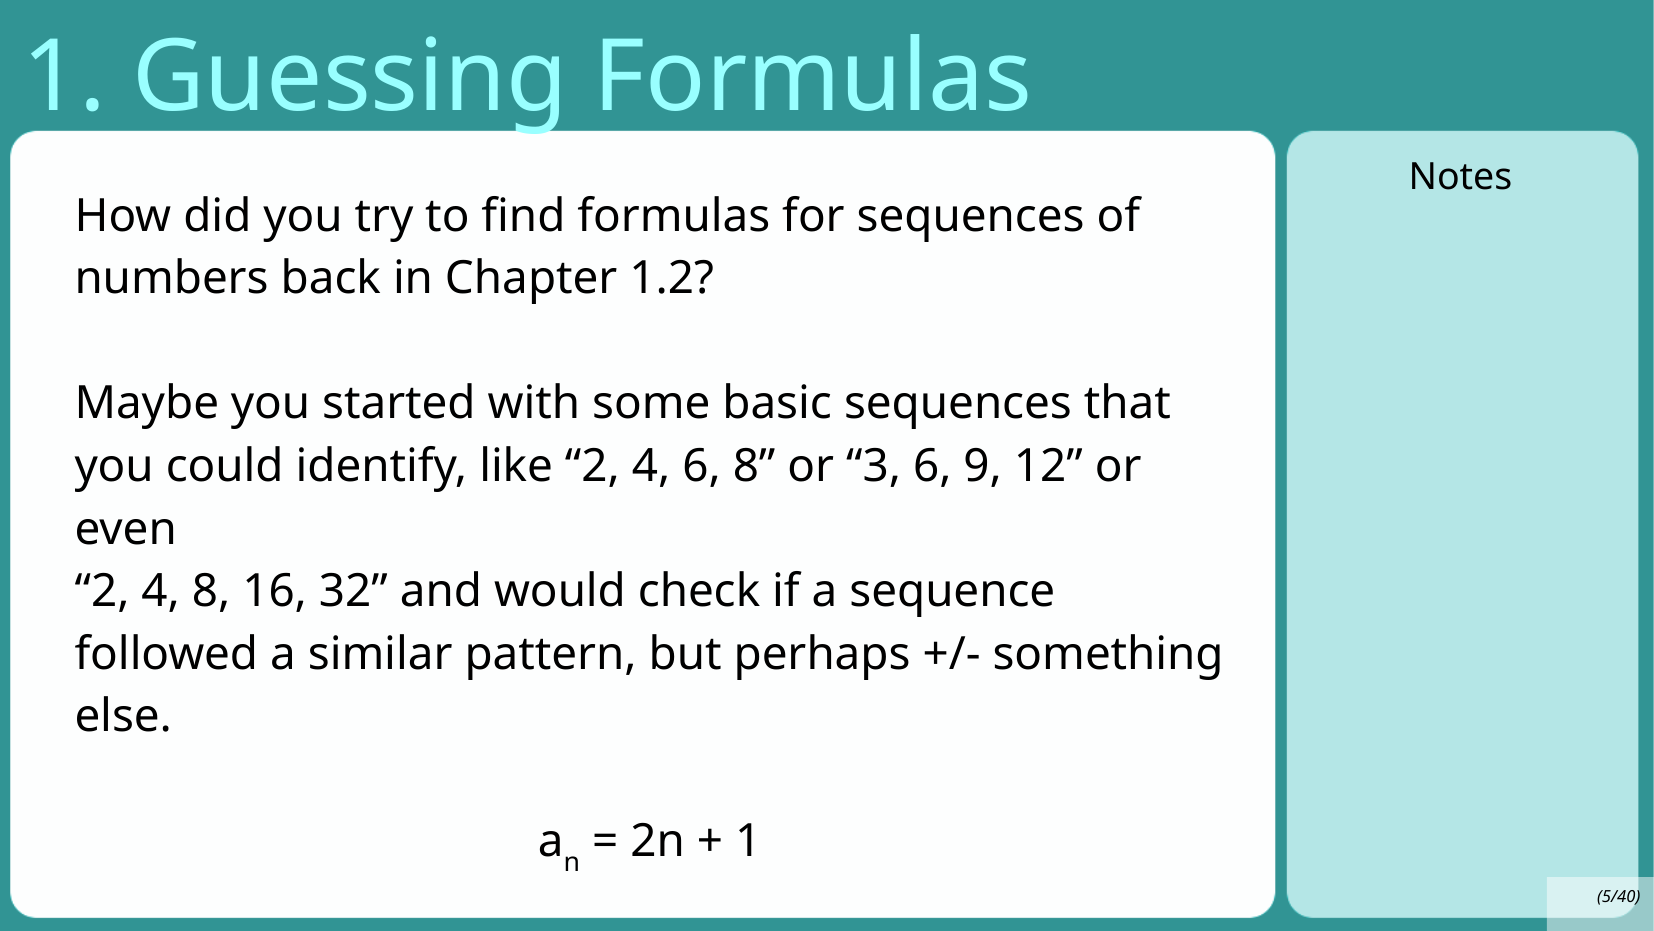

# 1. Guessing Formulas
Notes
How did you try to find formulas for sequences of numbers back in Chapter 1.2?
Maybe you started with some basic sequences that you could identify, like “2, 4, 6, 8” or “3, 6, 9, 12” or even
“2, 4, 8, 16, 32” and would check if a sequence followed a similar pattern, but perhaps +/- something else.
an = 2n + 1
= 3, 5, 7, 9, …